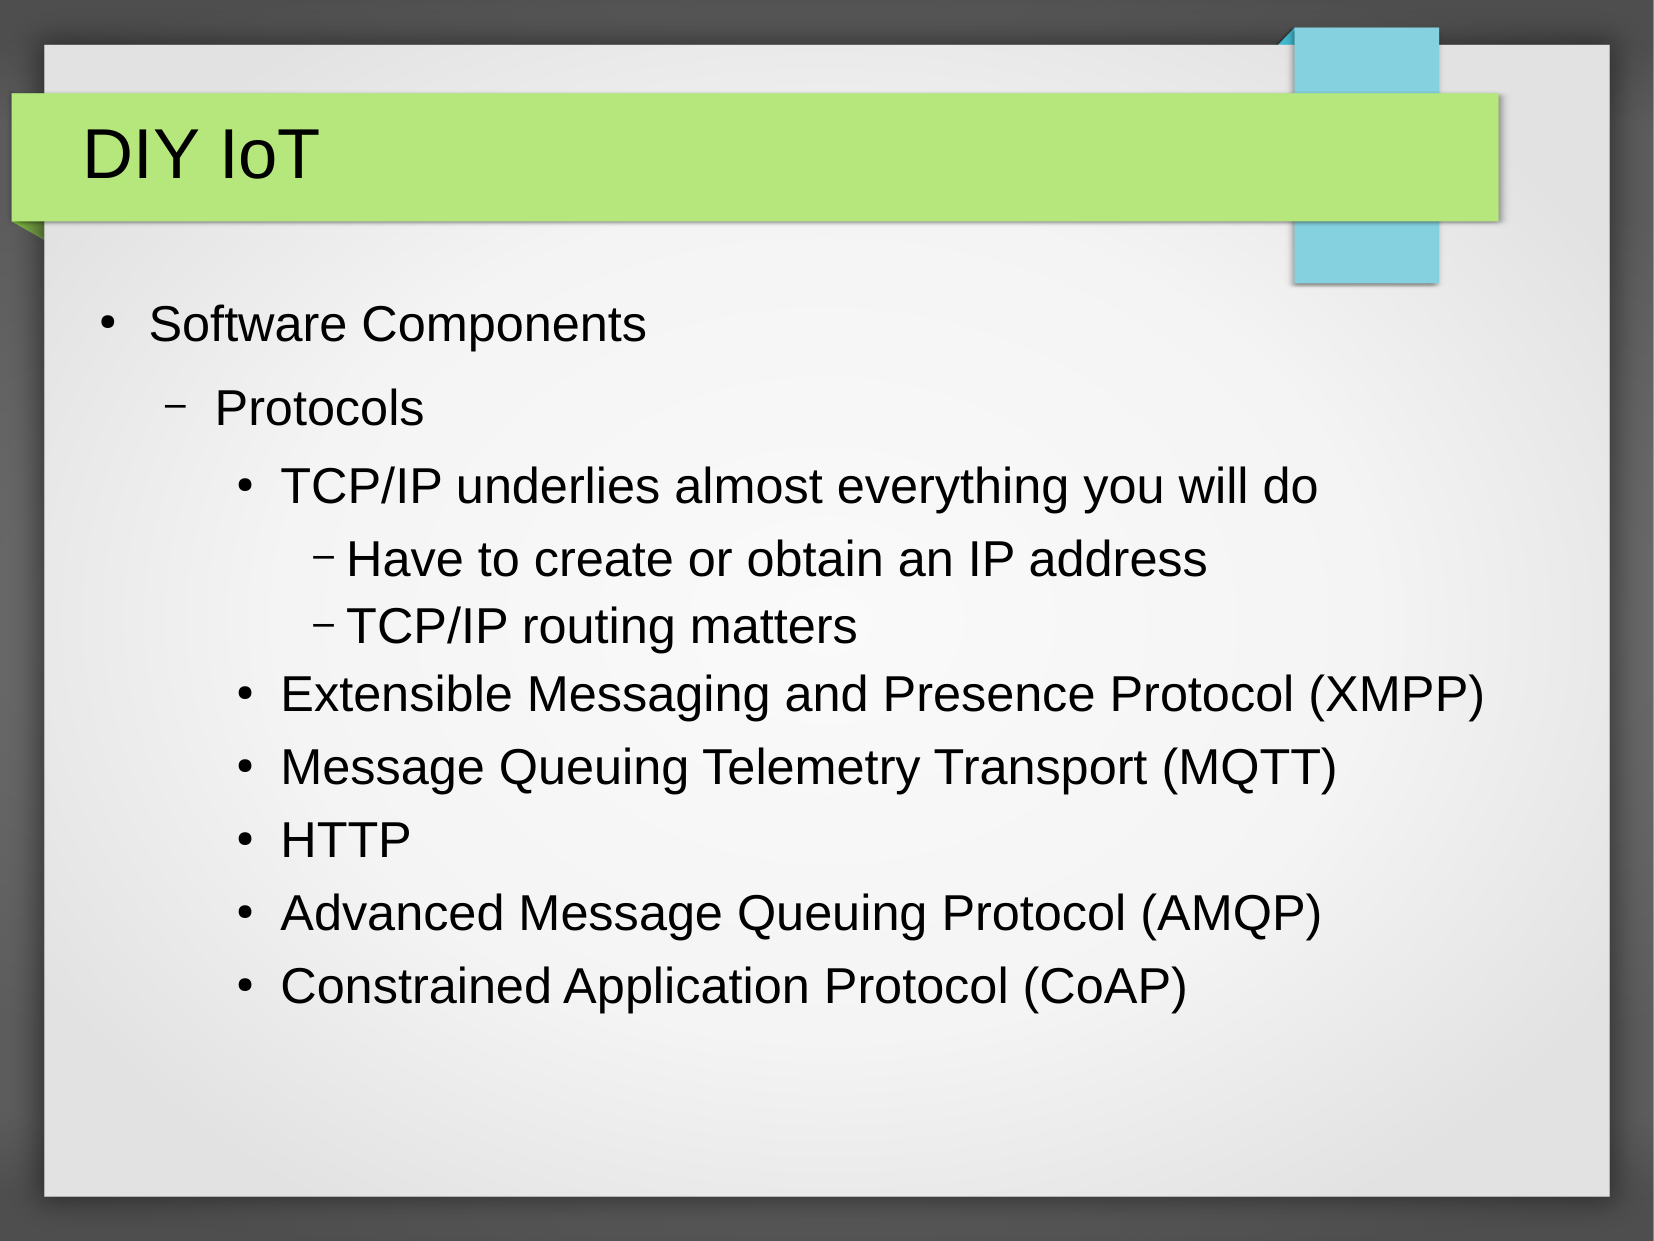

# DIY IoT
Software Components
Protocols
TCP/IP underlies almost everything you will do
Have to create or obtain an IP address
TCP/IP routing matters
Extensible Messaging and Presence Protocol (XMPP)
Message Queuing Telemetry Transport (MQTT)
HTTP
Advanced Message Queuing Protocol (AMQP)
Constrained Application Protocol (CoAP)